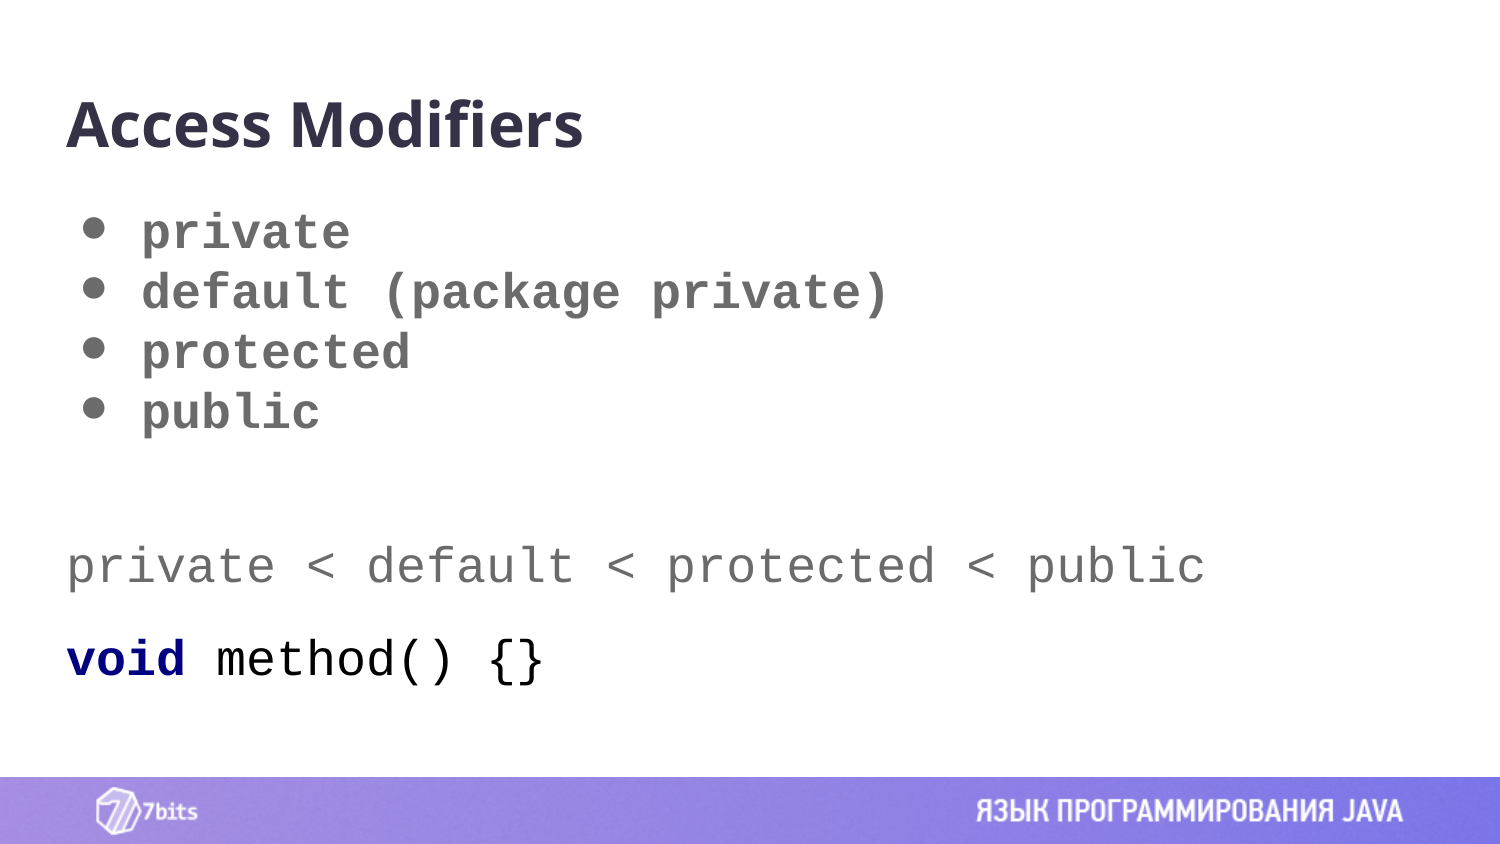

# Access Modifiers
private
default (package private)
protected
public
private < default < protected < public
void method() {}